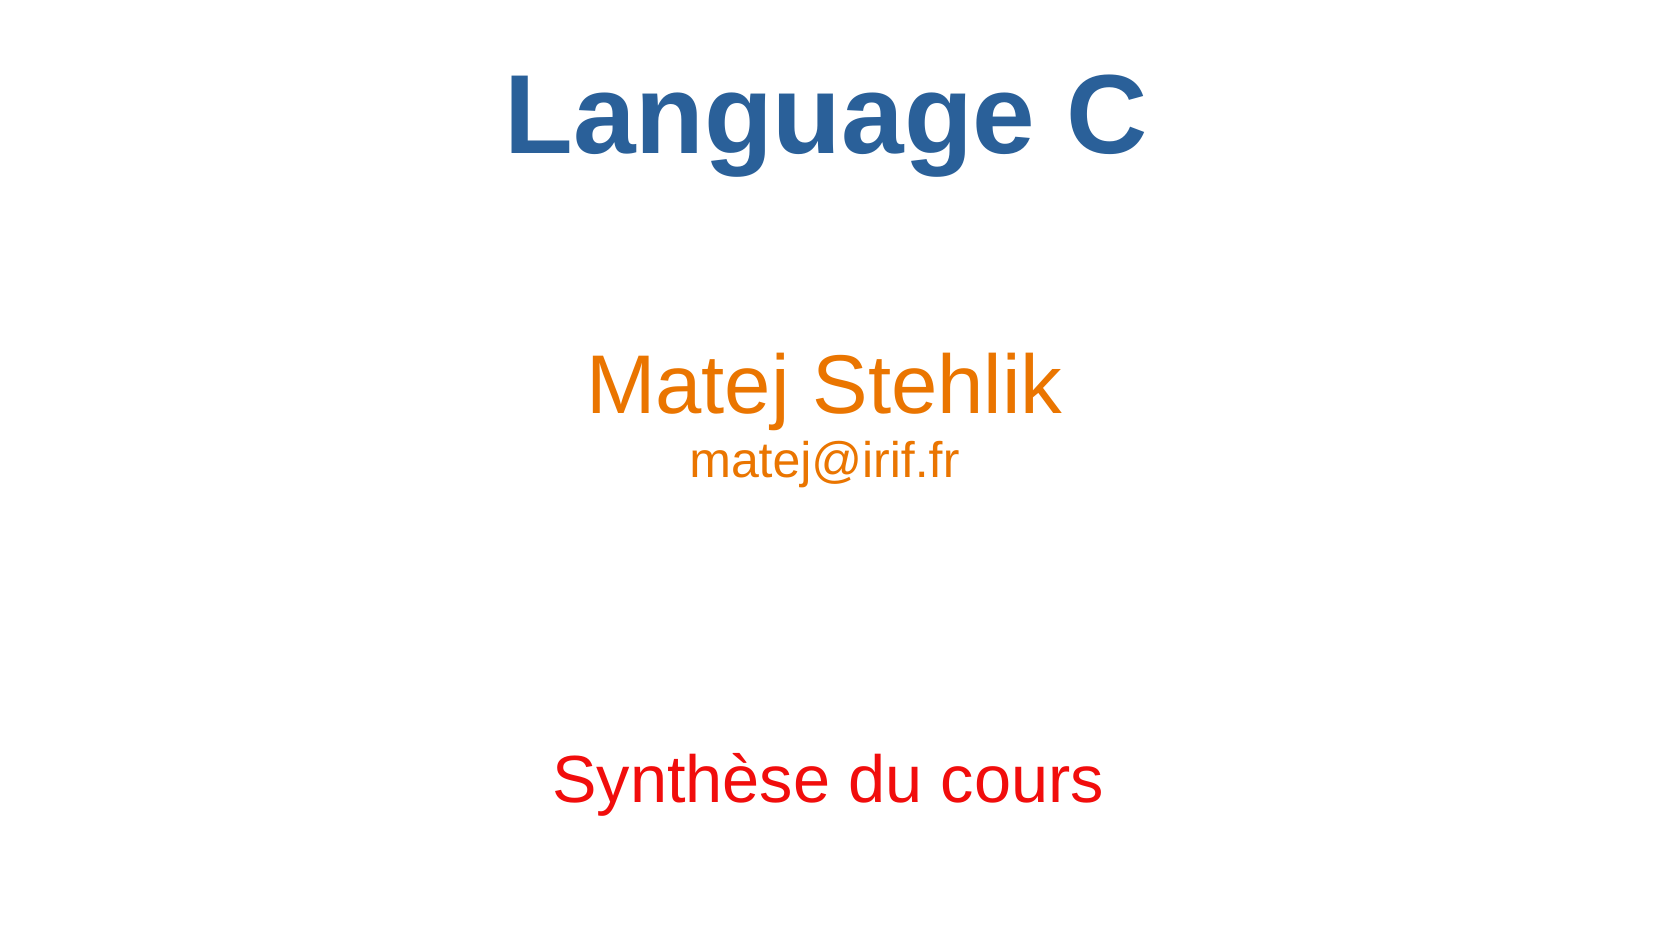

# Language C
Matej Stehlik
matej@irif.fr
Synthèse du cours